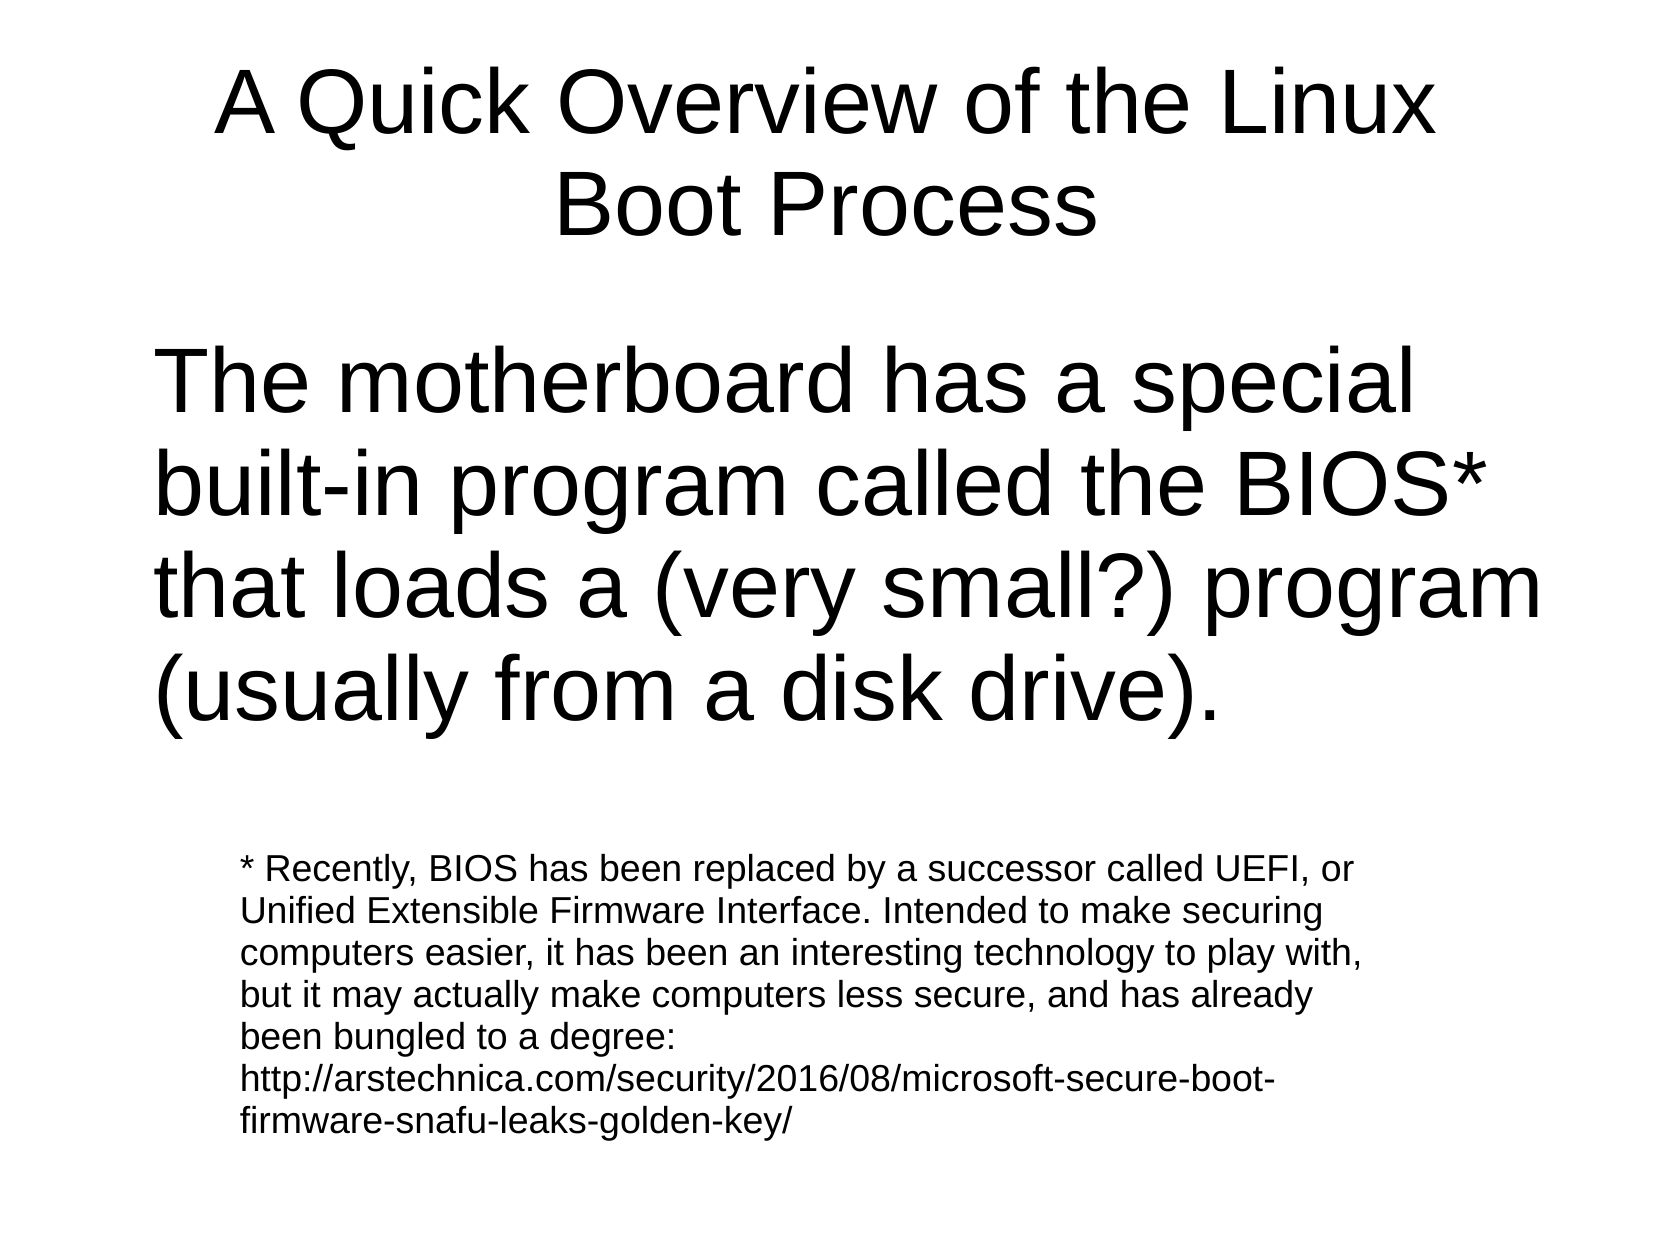

# A Quick Overview of the Linux Boot Process
The motherboard has a special built-in program called the BIOS* that loads a (very small?) program (usually from a disk drive).
* Recently, BIOS has been replaced by a successor called UEFI, or Unified Extensible Firmware Interface. Intended to make securing computers easier, it has been an interesting technology to play with, but it may actually make computers less secure, and has already been bungled to a degree:
http://arstechnica.com/security/2016/08/microsoft-secure-boot-firmware-snafu-leaks-golden-key/